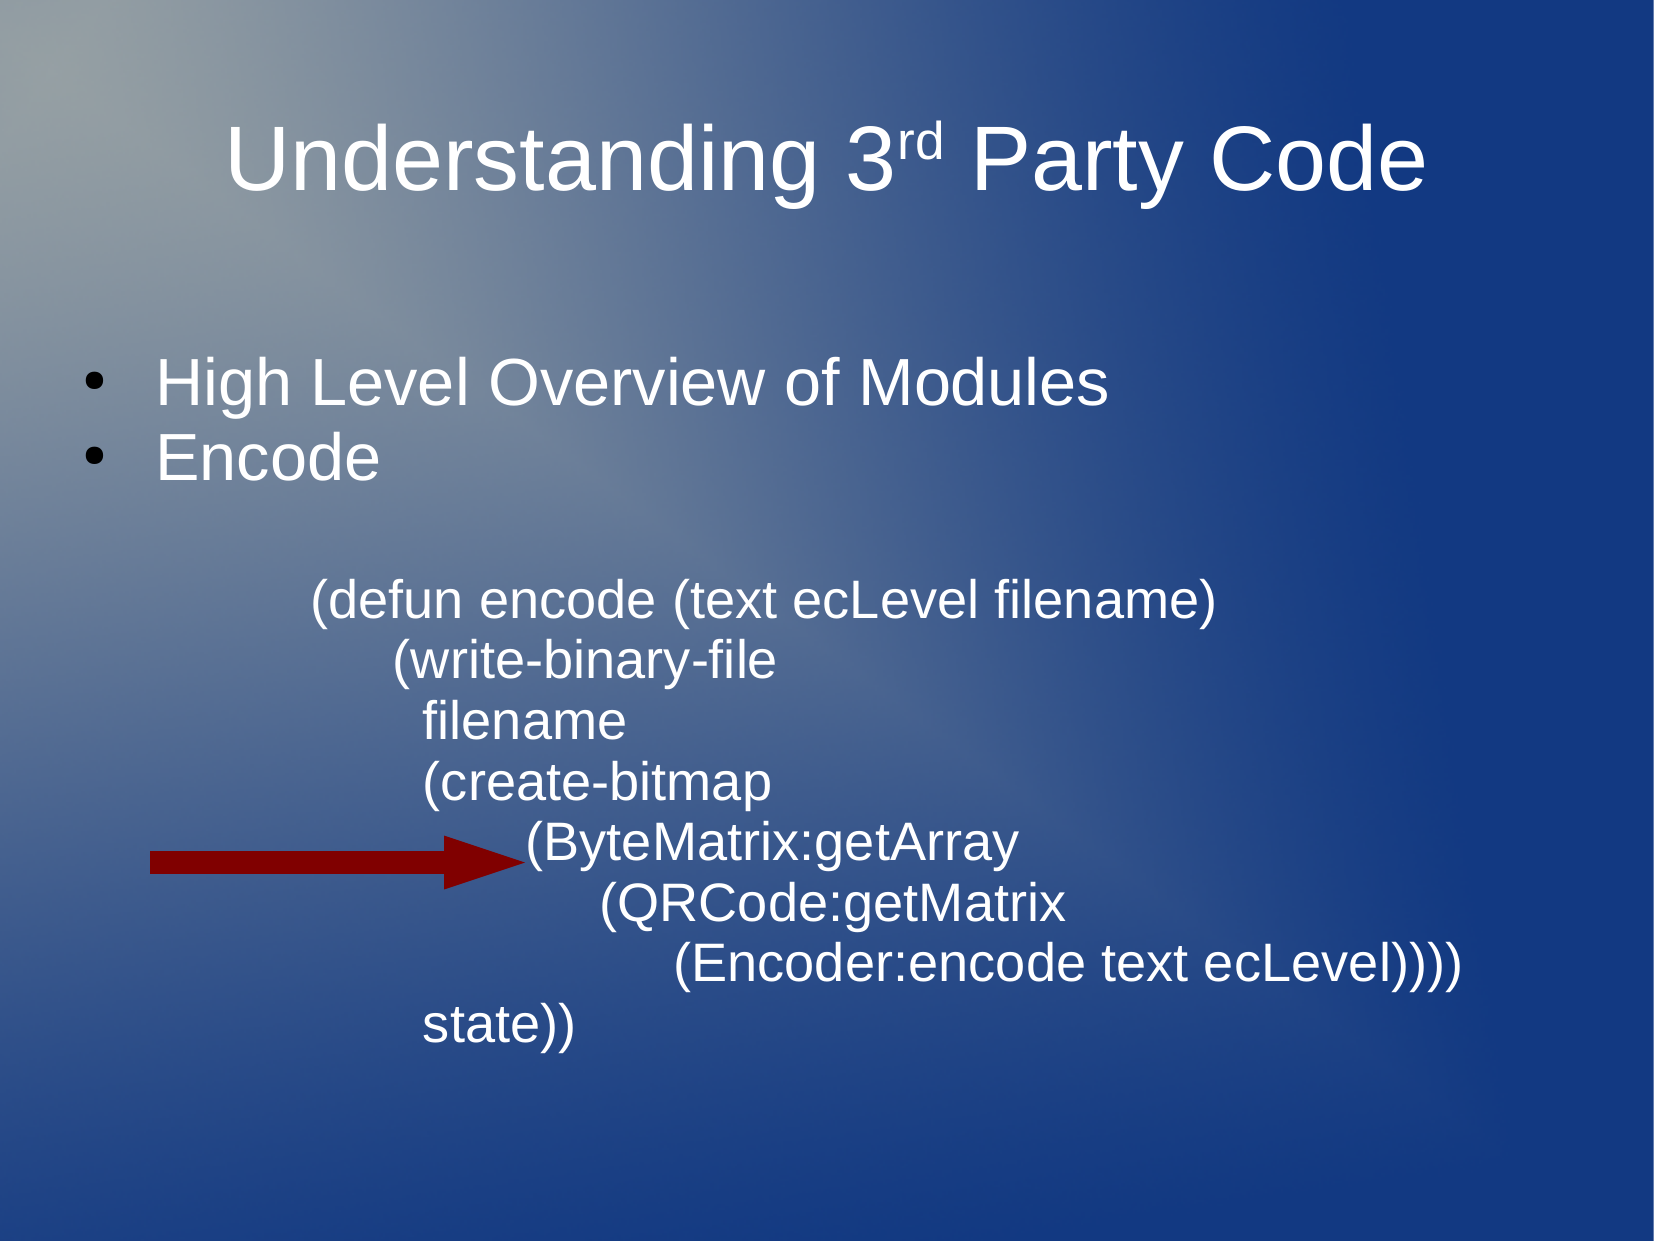

# Understanding 3rd Party Code
 High Level Overview of Modules
 Encode
 (defun encode (text ecLevel filename)
 				 (write-binary-file
				 filename
				 (create-bitmap
						(ByteMatrix:getArray
							(QRCode:getMatrix
								(Encoder:encode text ecLevel))))
				 state))